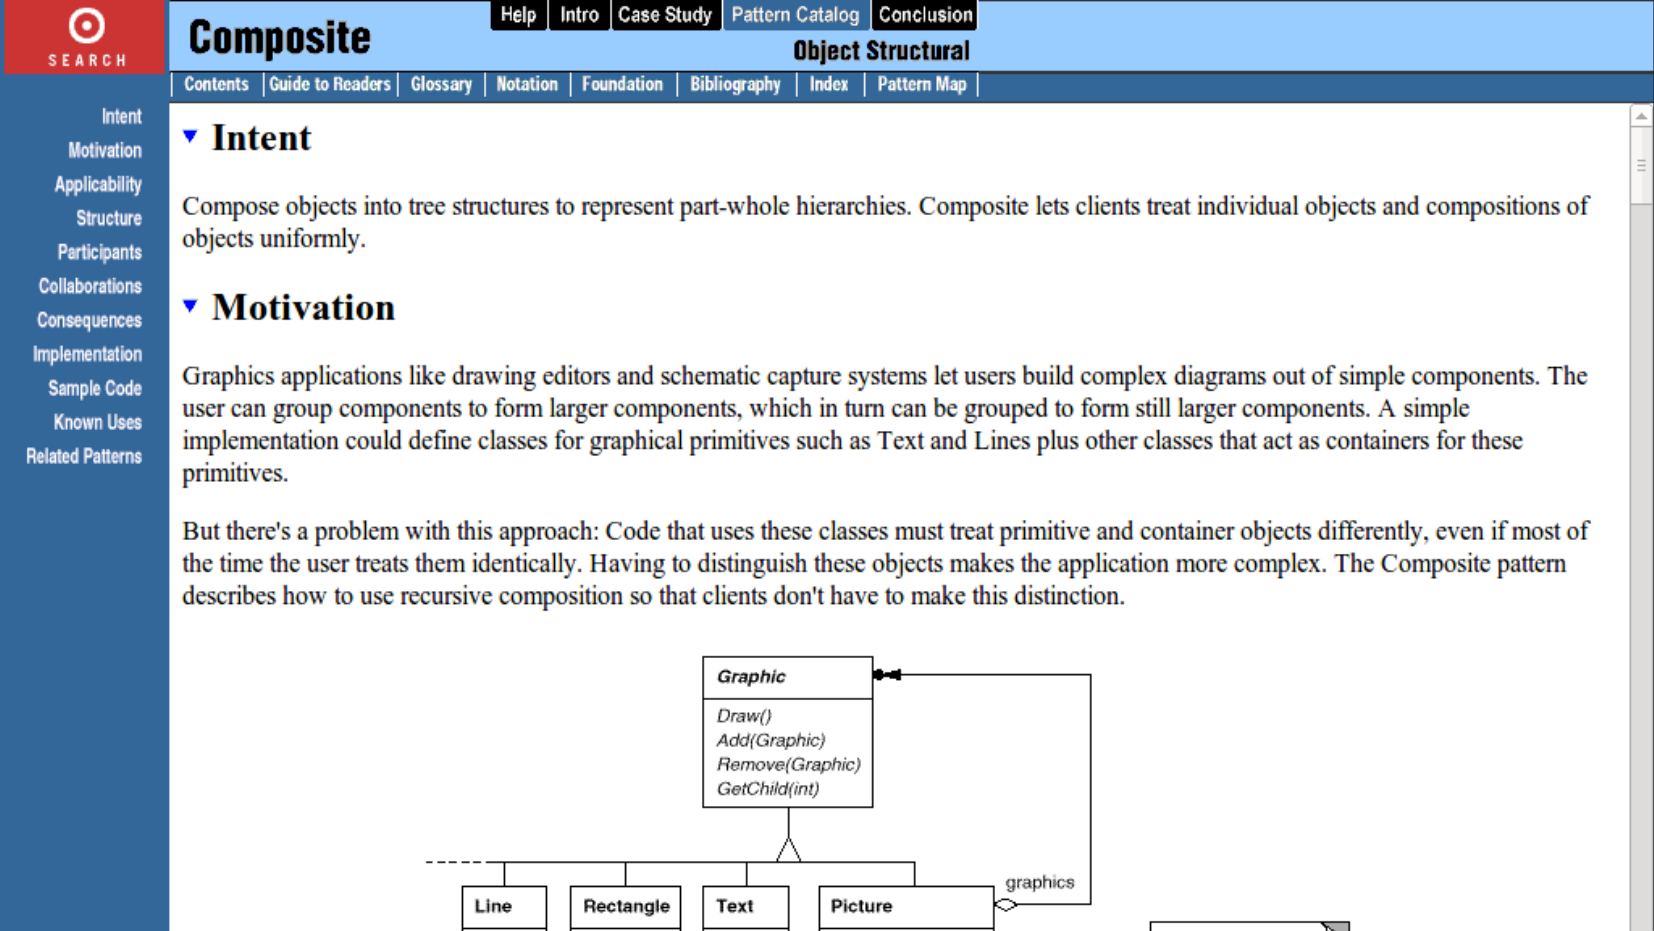

# Design Pattern Description Formats 2 / 2
Advanced Design and Programming
© 2019 Dirk Riehle - Some Rights Reserved
20